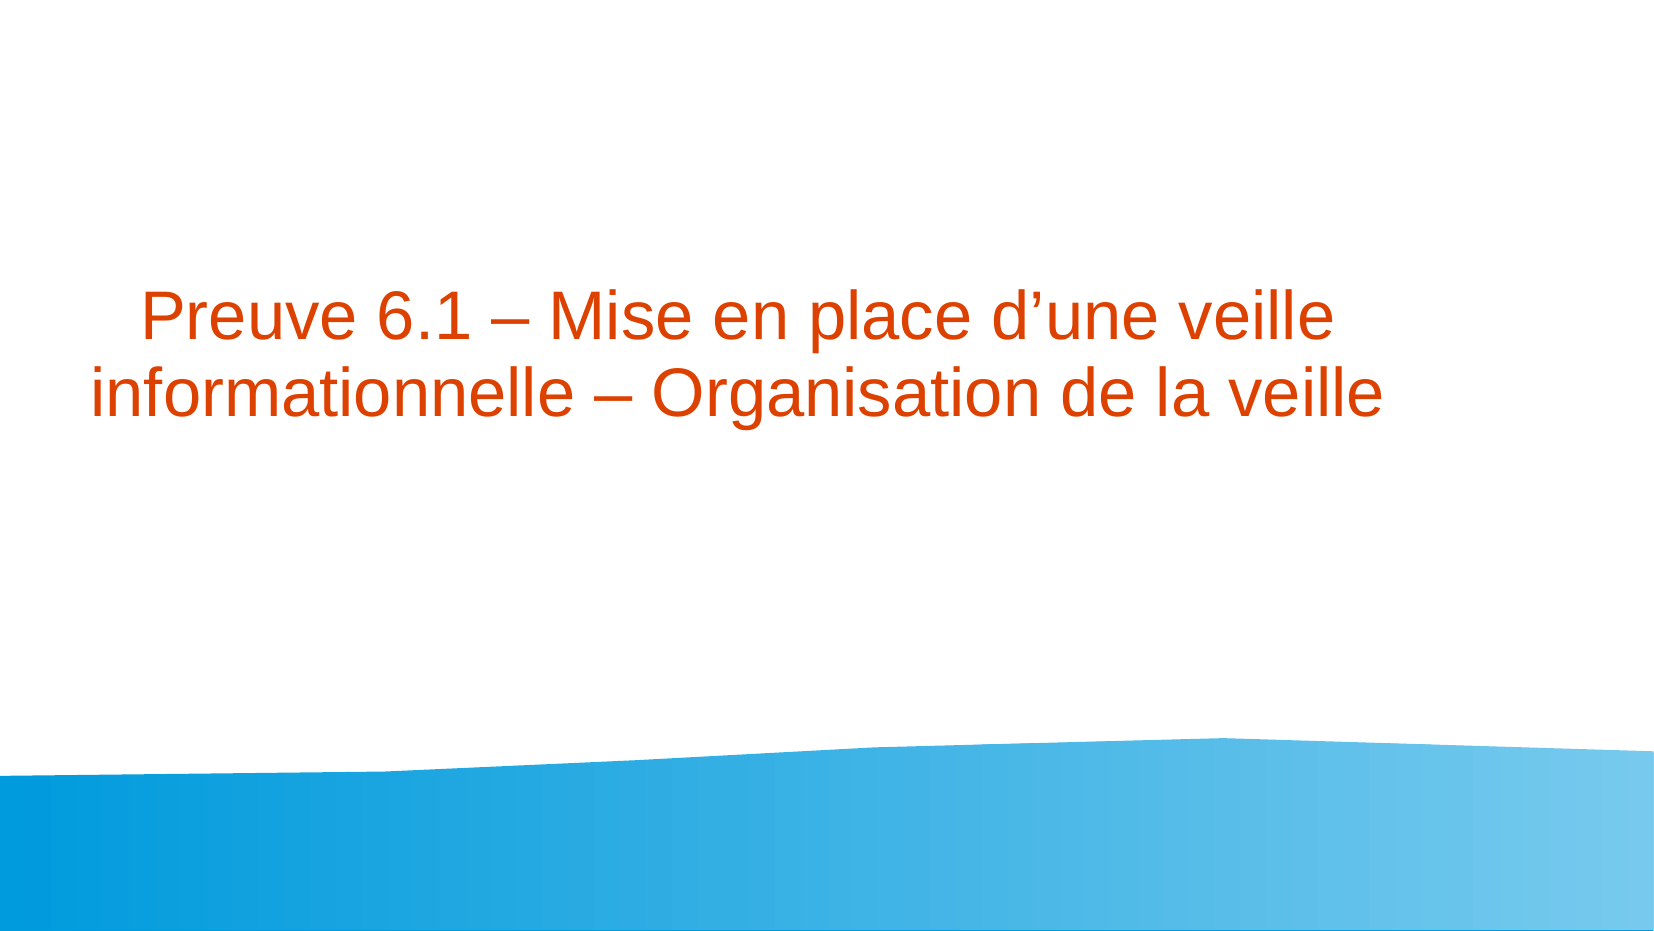

# Preuve 6.1 – Mise en place d’une veille informationnelle – Organisation de la veille